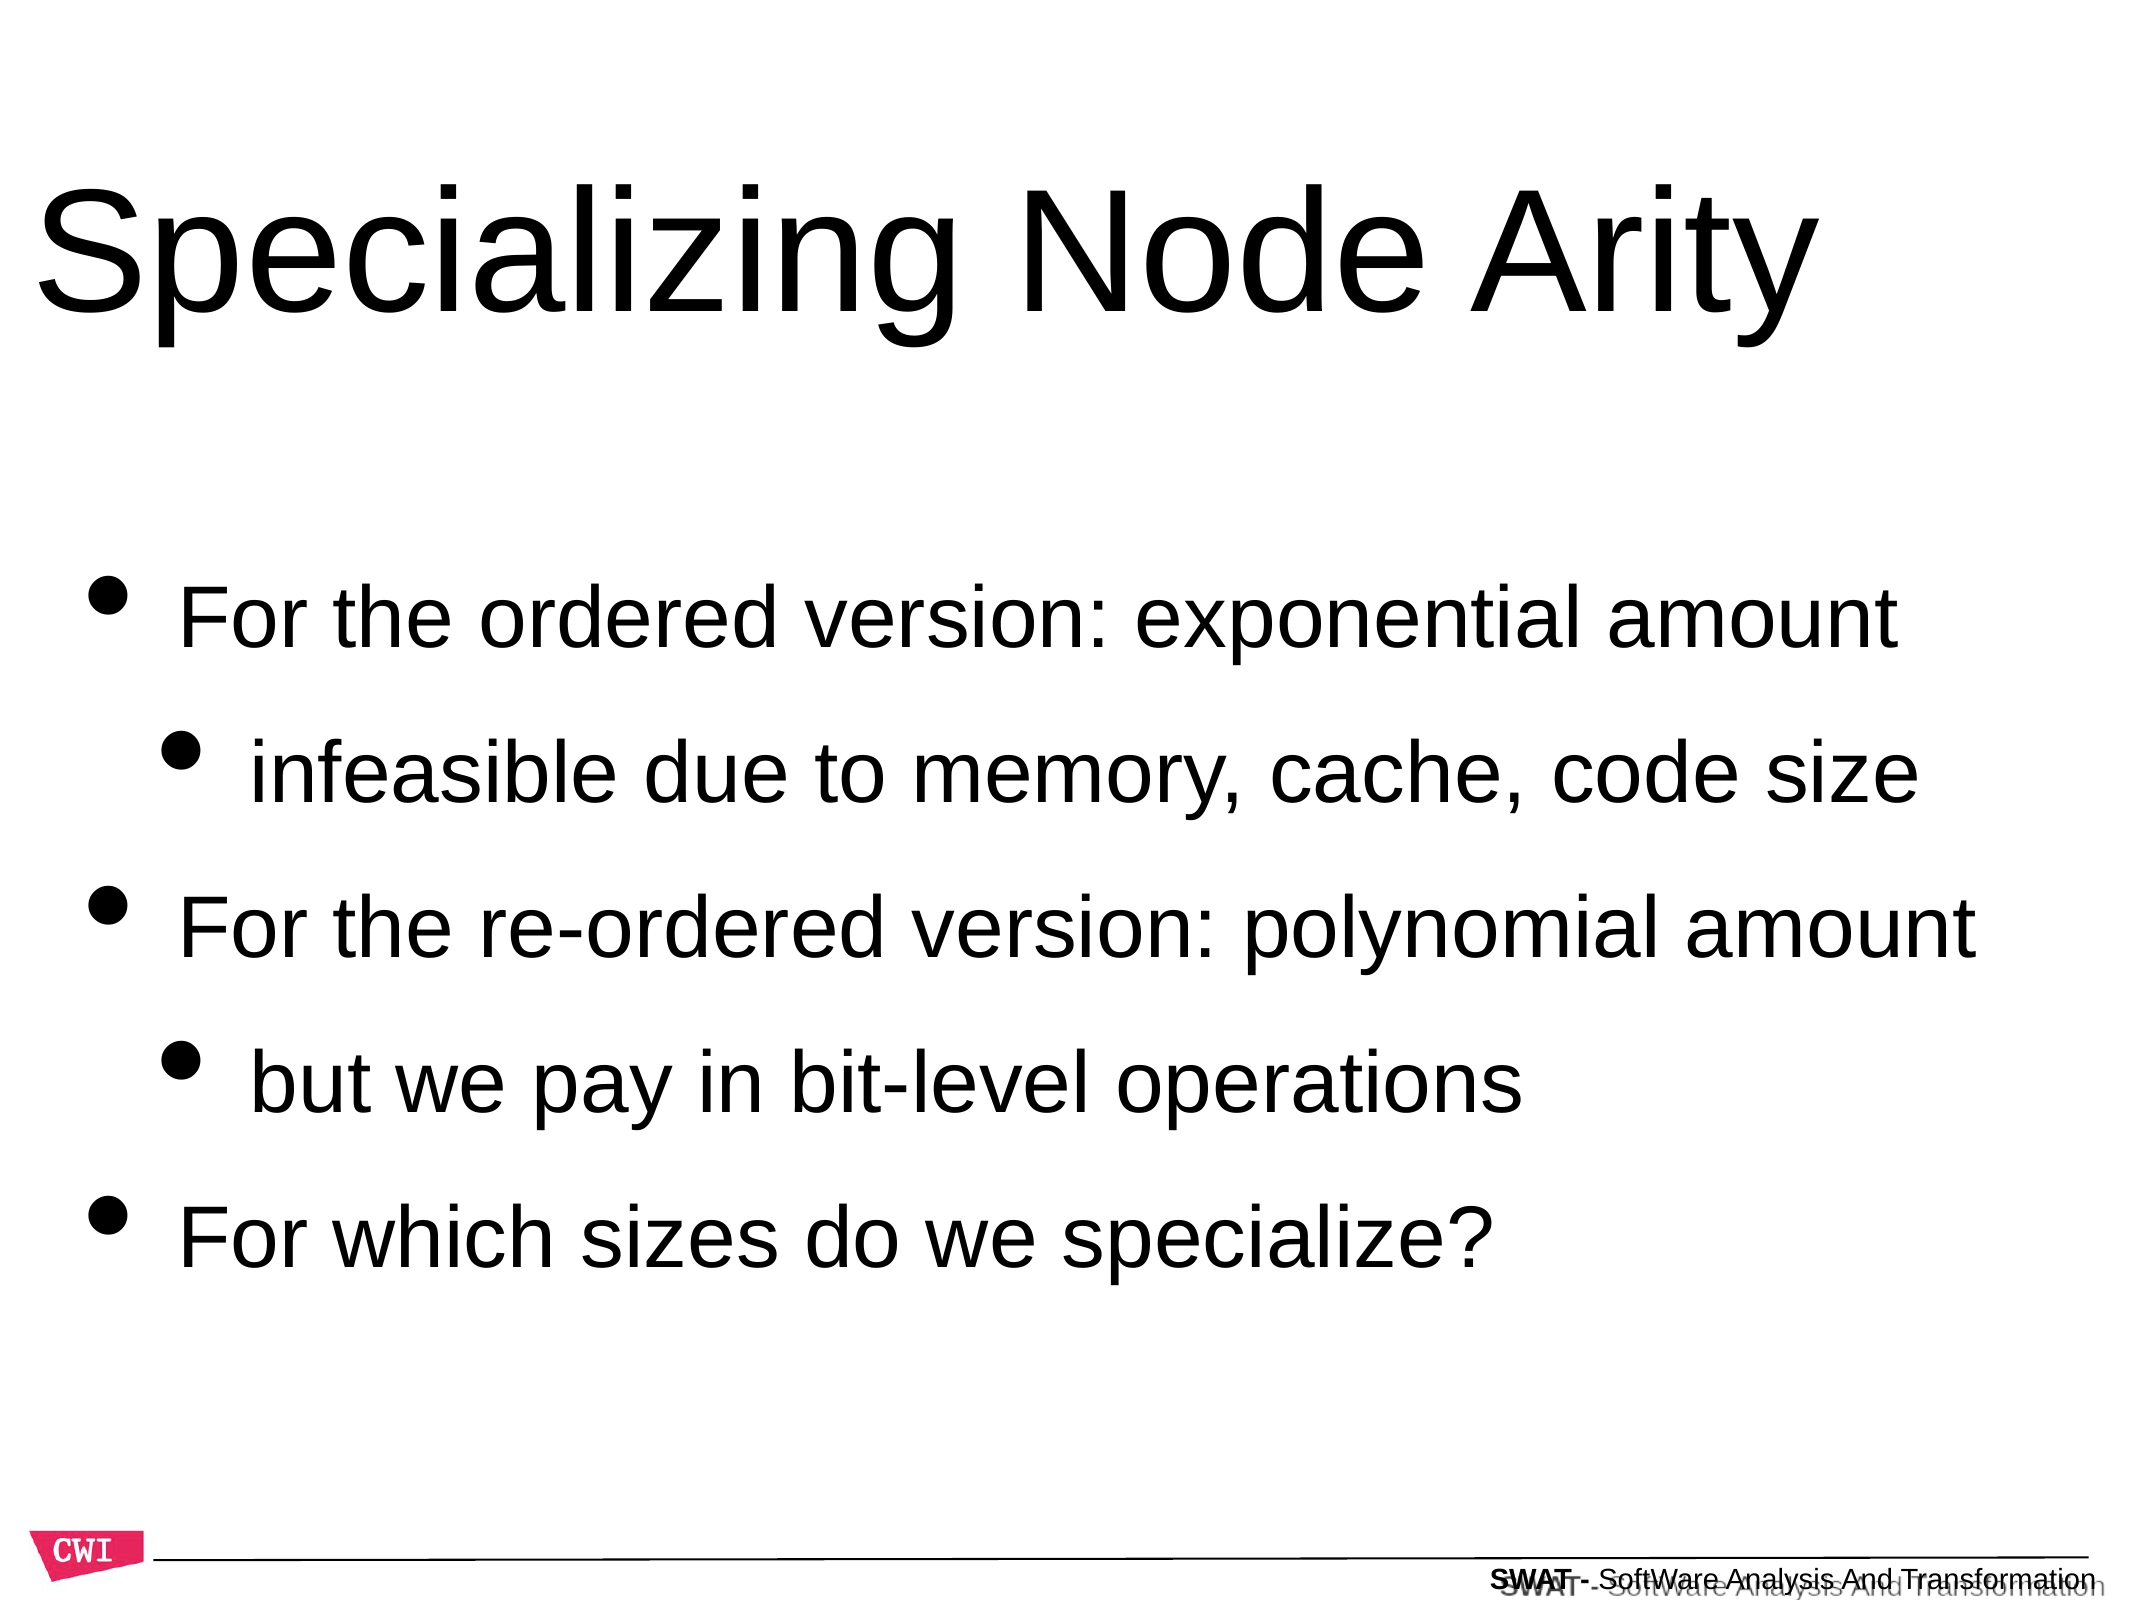

# Specializing Node Arity
For the ordered version: exponential amount
infeasible due to memory, cache, code size
For the re-ordered version: polynomial amount
but we pay in bit-level operations
For which sizes do we specialize?